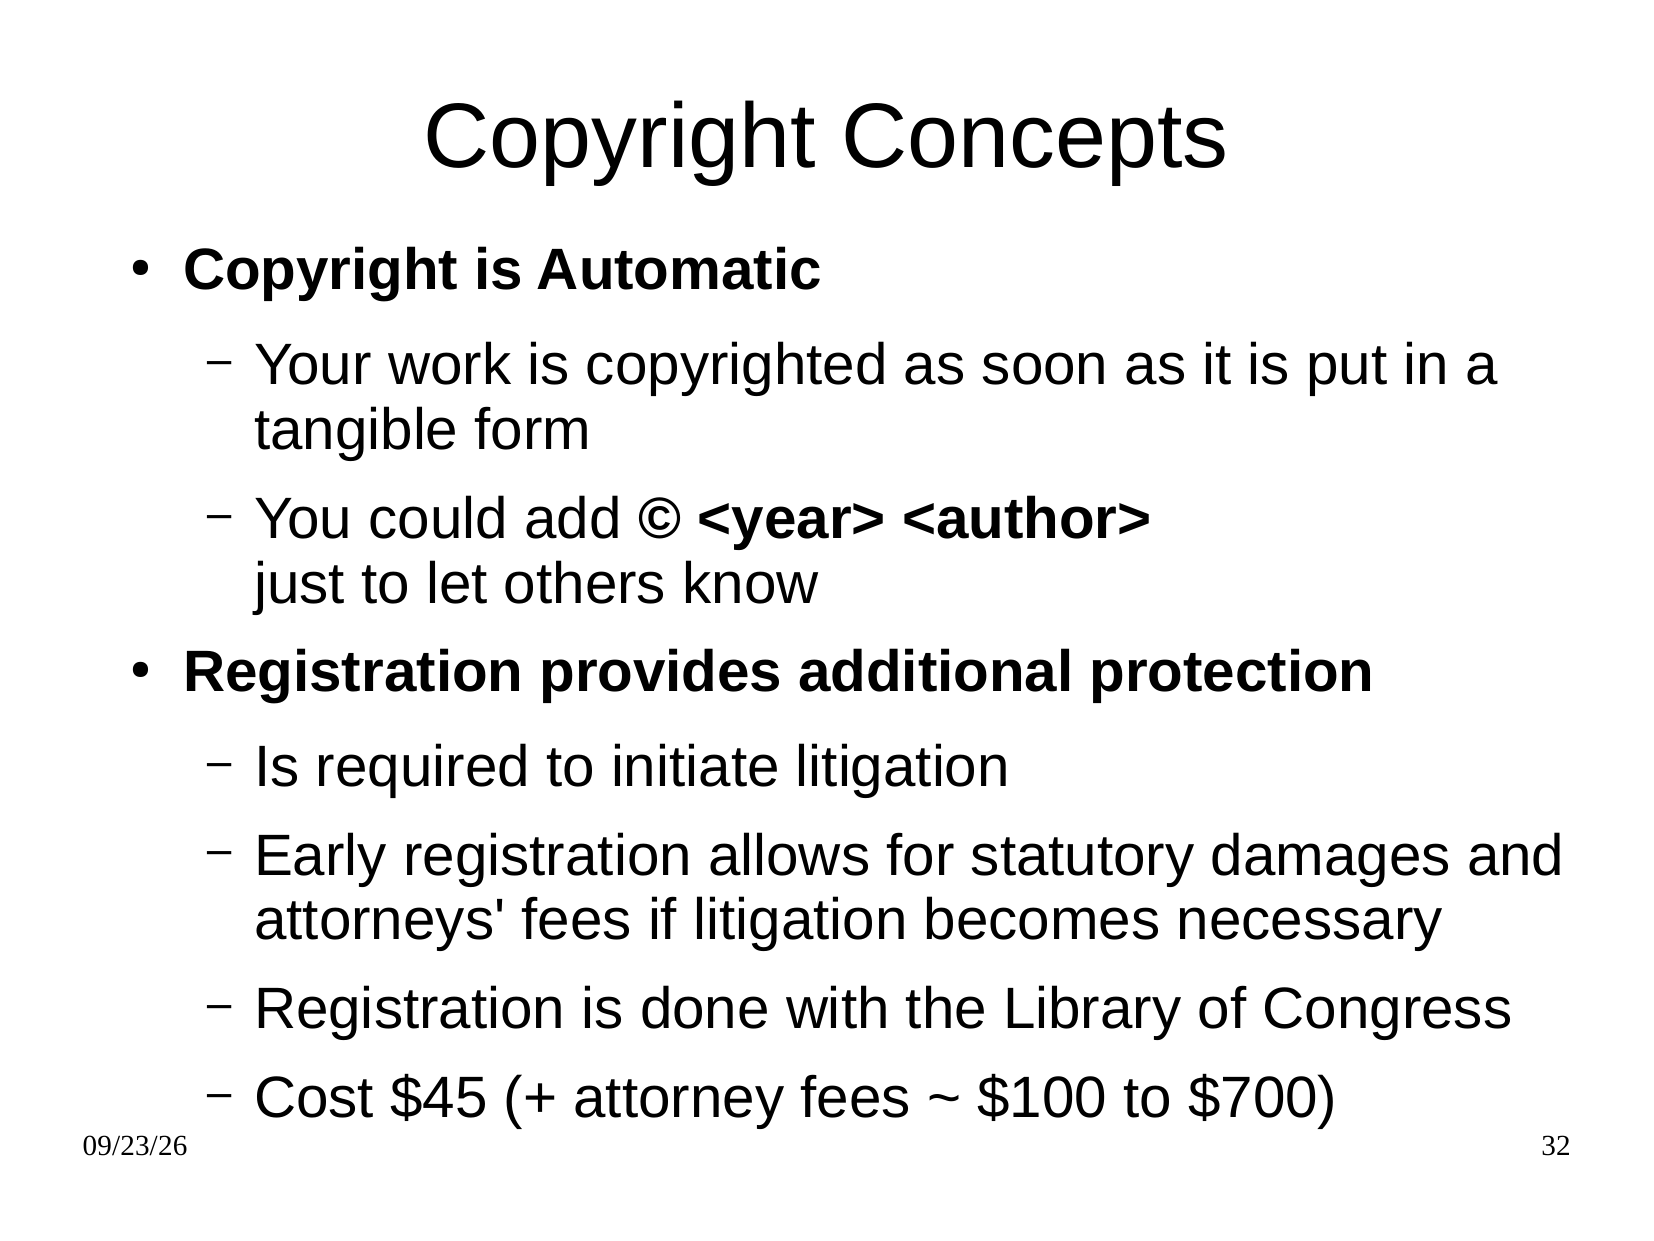

# Copyright Concepts
Copyright is Automatic
Your work is copyrighted as soon as it is put in a tangible form
You could add © <year> <author>
just to let others know
Registration provides additional protection
Is required to initiate litigation
Early registration allows for statutory damages and attorneys' fees if litigation becomes necessary
Registration is done with the Library of Congress
Cost $45 (+ attorney fees ~ $100 to $700)
32